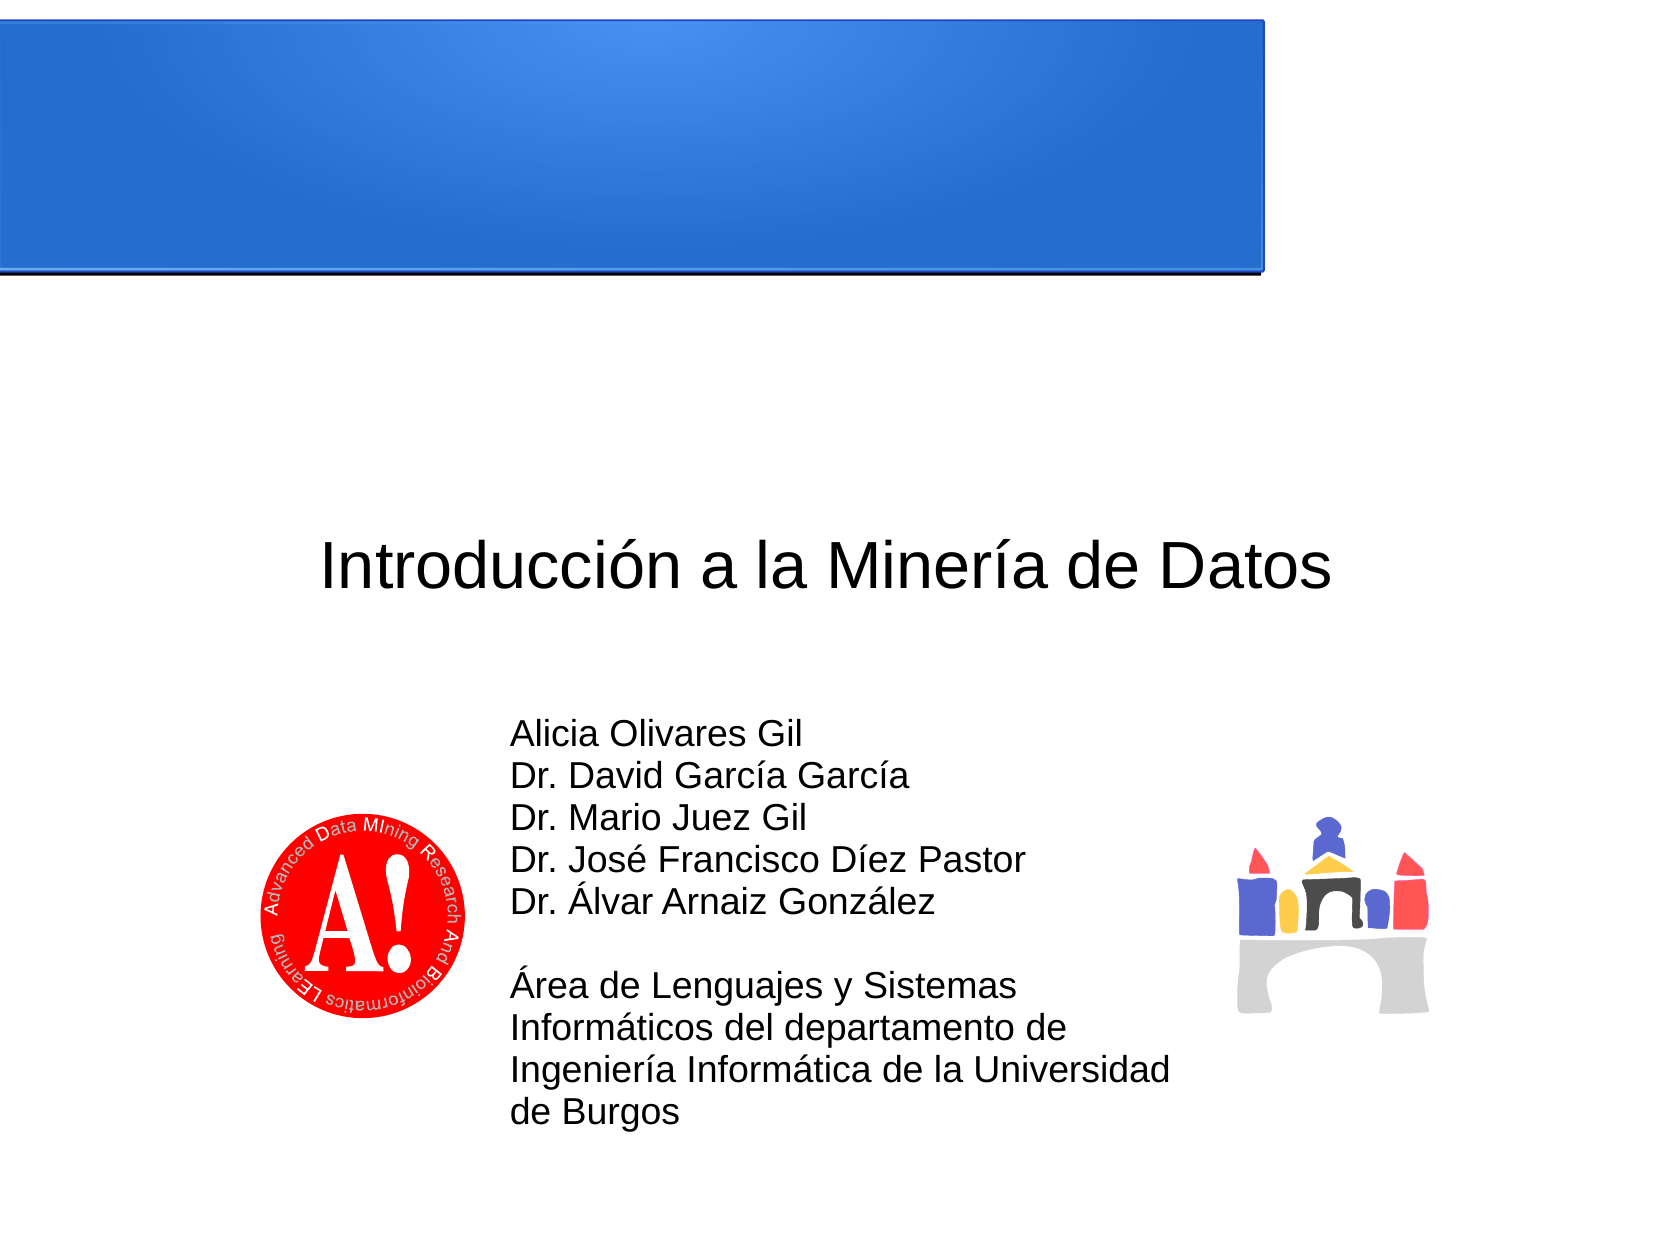

# Introducción a la Minería de Datos
Alicia Olivares Gil
Dr. David García García
Dr. Mario Juez Gil
Dr. José Francisco Díez Pastor
Dr. Álvar Arnaiz González
Área de Lenguajes y Sistemas Informáticos del departamento de Ingeniería Informática de la Universidad de Burgos